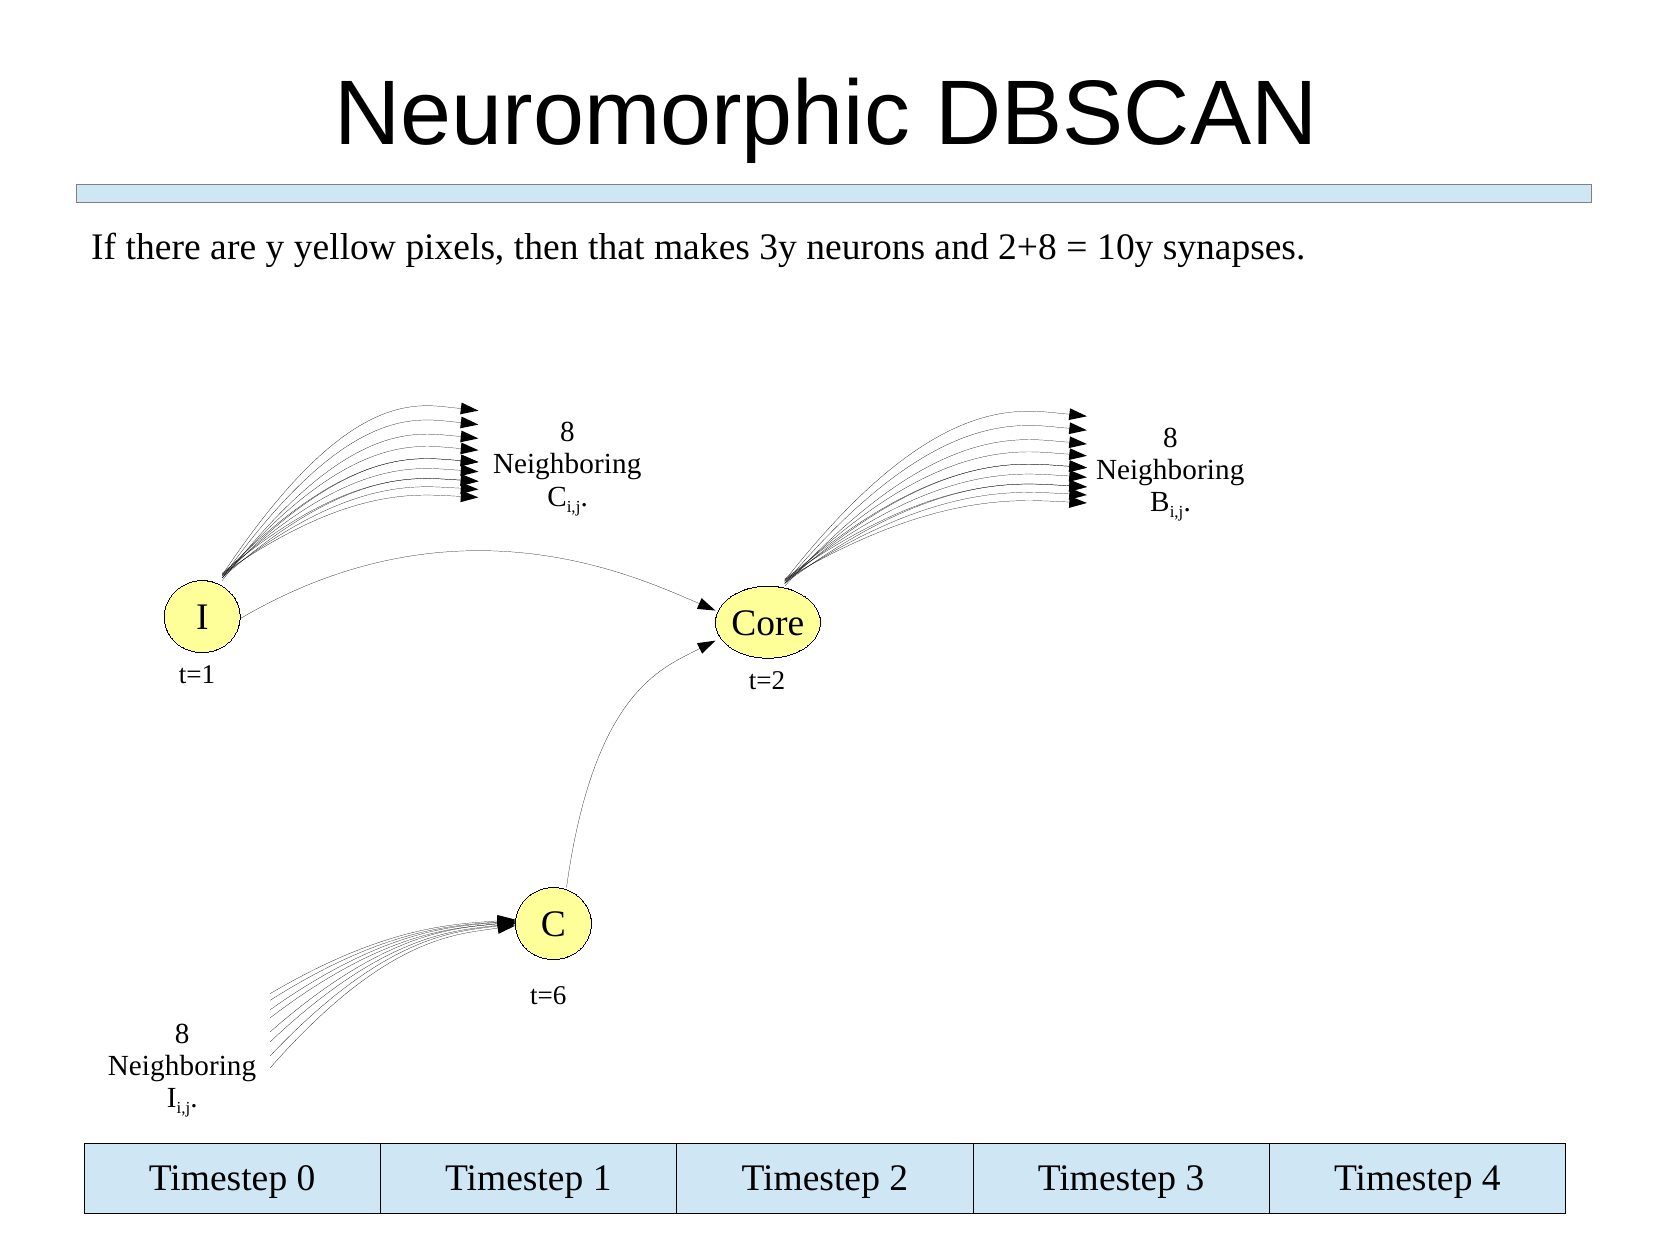

# Neuromorphic DBSCAN
If there are y yellow pixels, then that makes 3y neurons and 2+8 = 10y synapses.
8
Neighboring
Ci,j.
8
Neighboring
Bi,j.
I
Core
t=1
t=2
C
t=6
8
Neighboring
Ii,j.
Timestep 0
Timestep 0
Timestep 1
Timestep 2
Timestep 3
Timestep 4